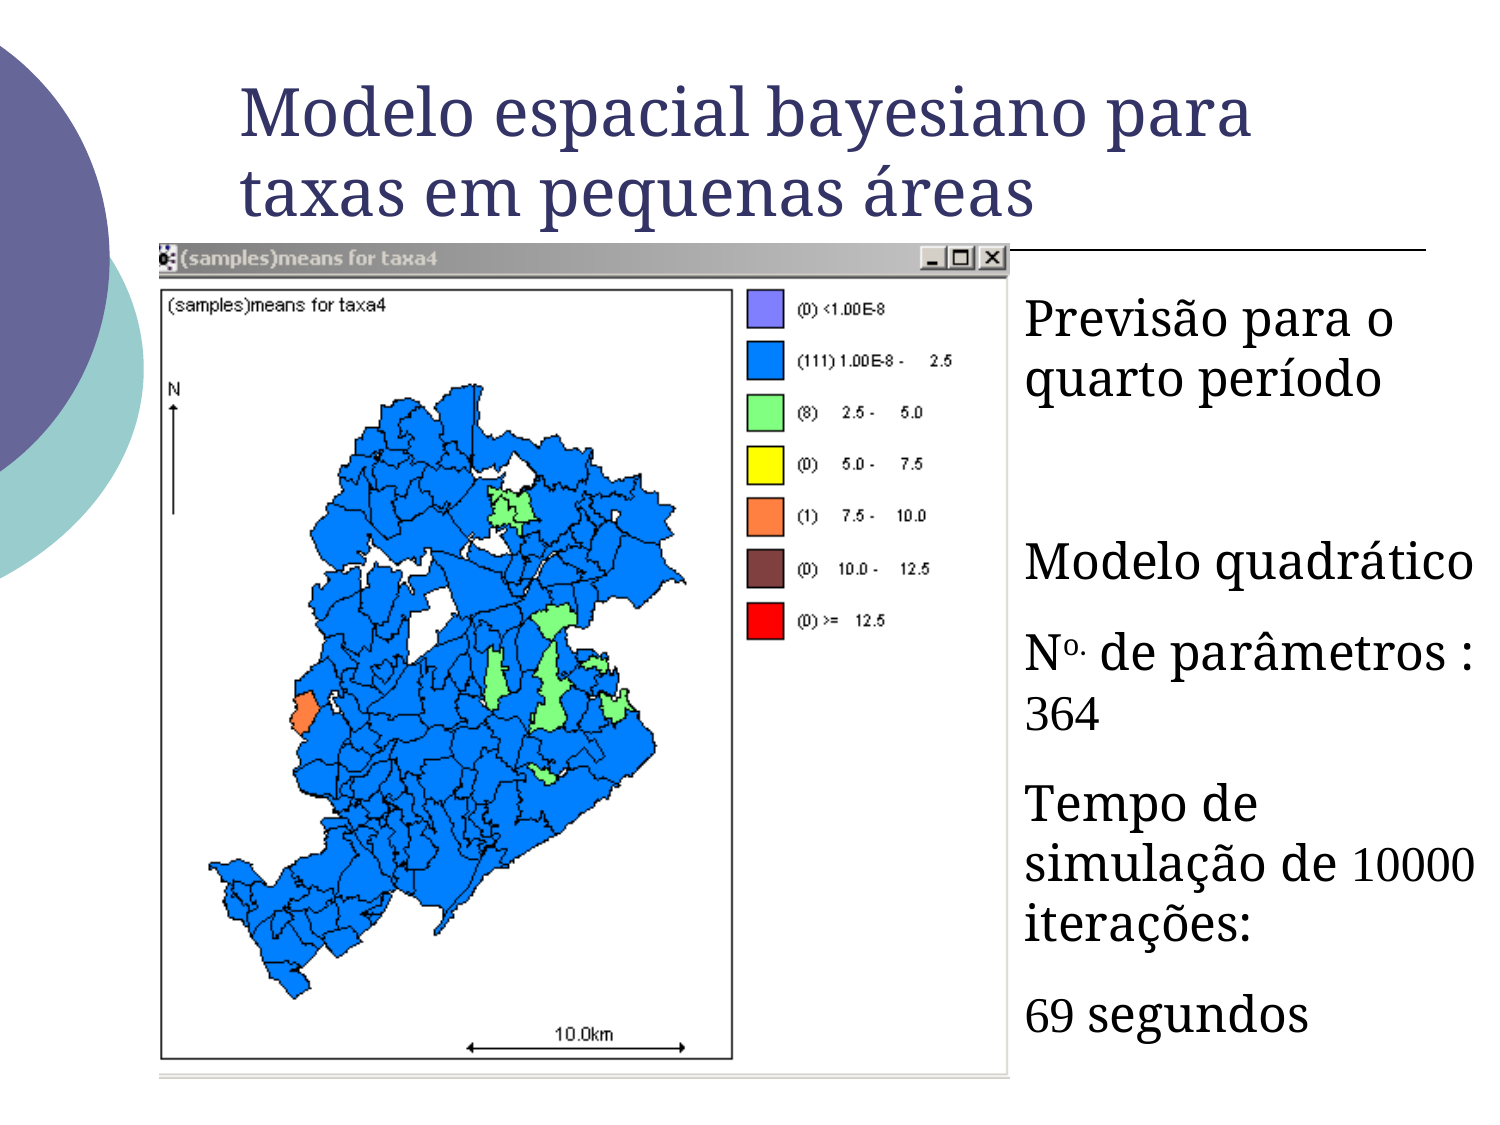

# Modelo espacial bayesiano para taxas em pequenas áreas
Previsão para o quarto período
Modelo quadrático
No. de parâmetros : 364
Tempo de simulação de 10000 iterações:
69 segundos